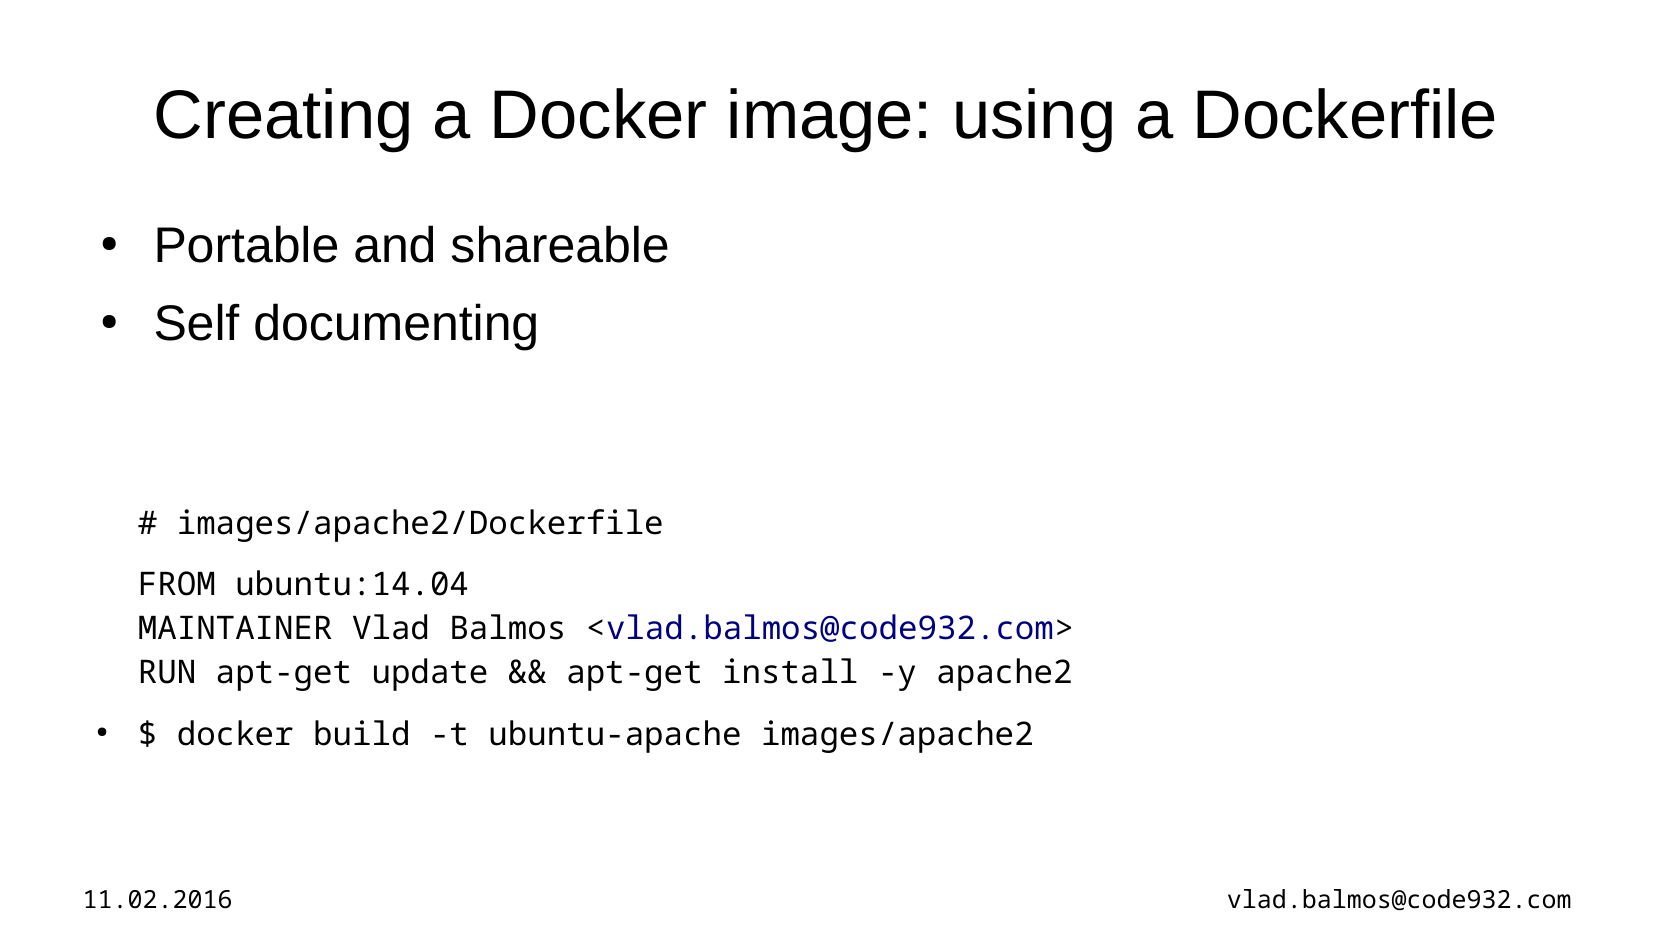

# Creating a Docker image: using a Dockerfile
Portable and shareable
Self documenting
# images/apache2/Dockerfile
FROM ubuntu:14.04
MAINTAINER Vlad Balmos <vlad.balmos@code932.com>
RUN apt-get update && apt-get install -y apache2
$ docker build -t ubuntu-apache images/apache2
11.02.2016
vlad.balmos@code932.com